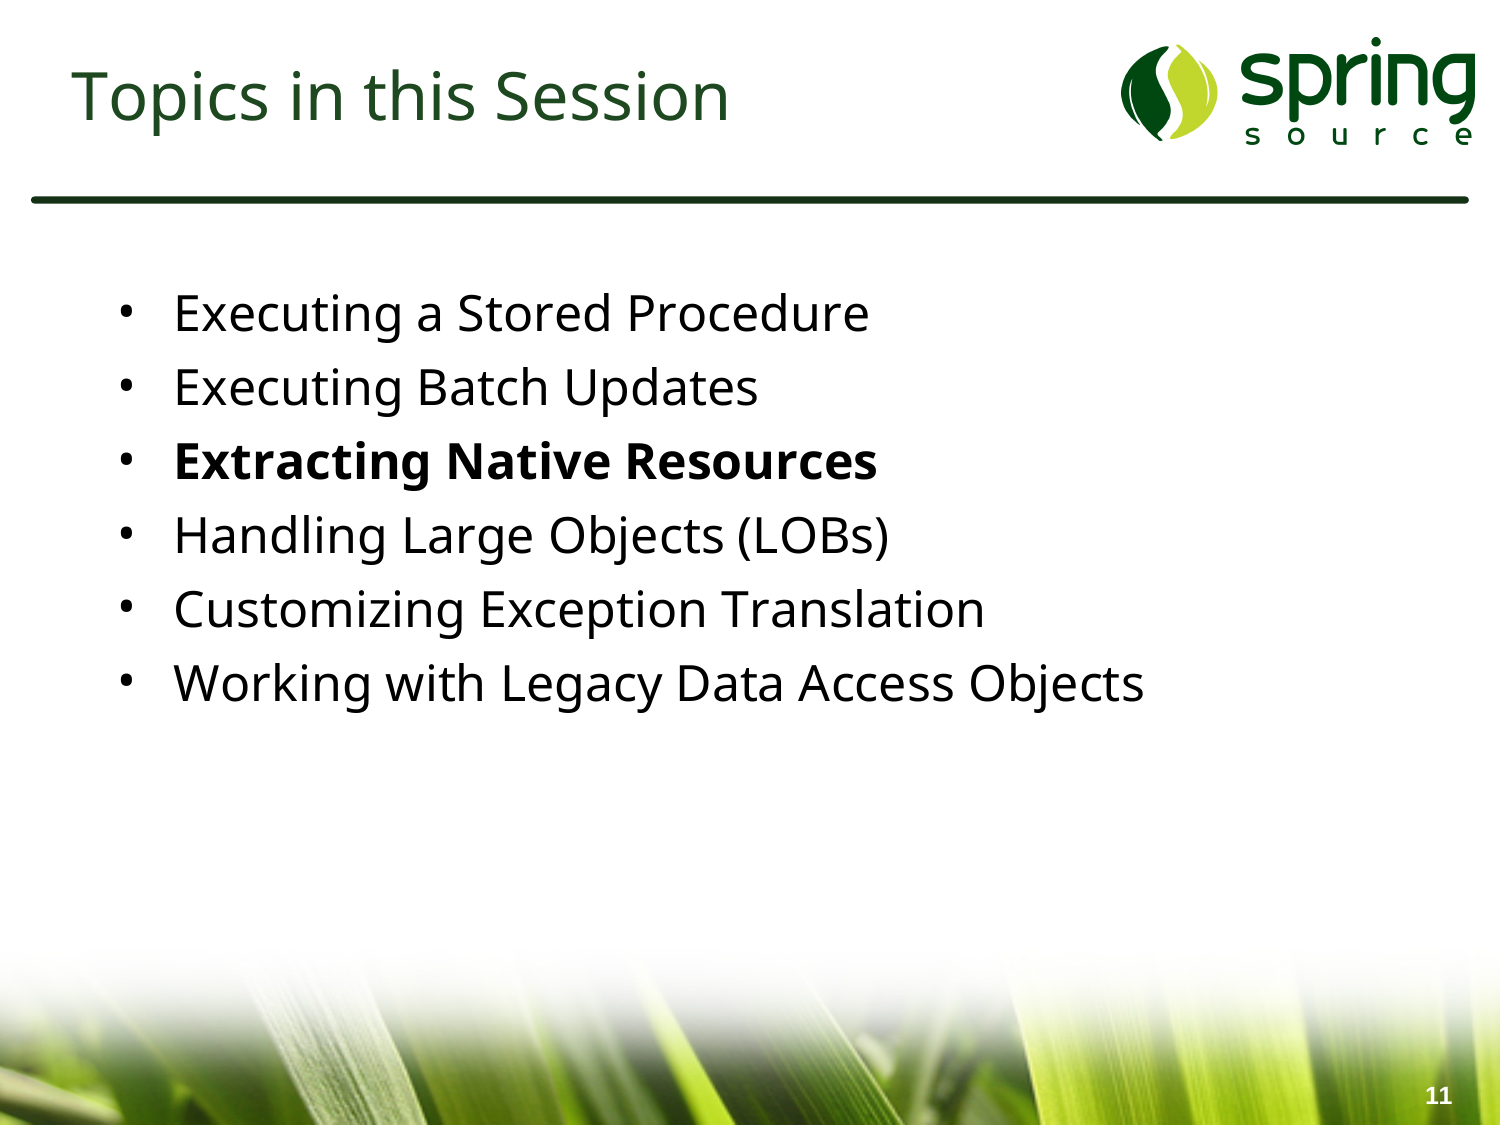

# Topics in this Session
Executing a Stored Procedure
Executing Batch Updates
Extracting Native Resources
Handling Large Objects (LOBs)
Customizing Exception Translation
Working with Legacy Data Access Objects